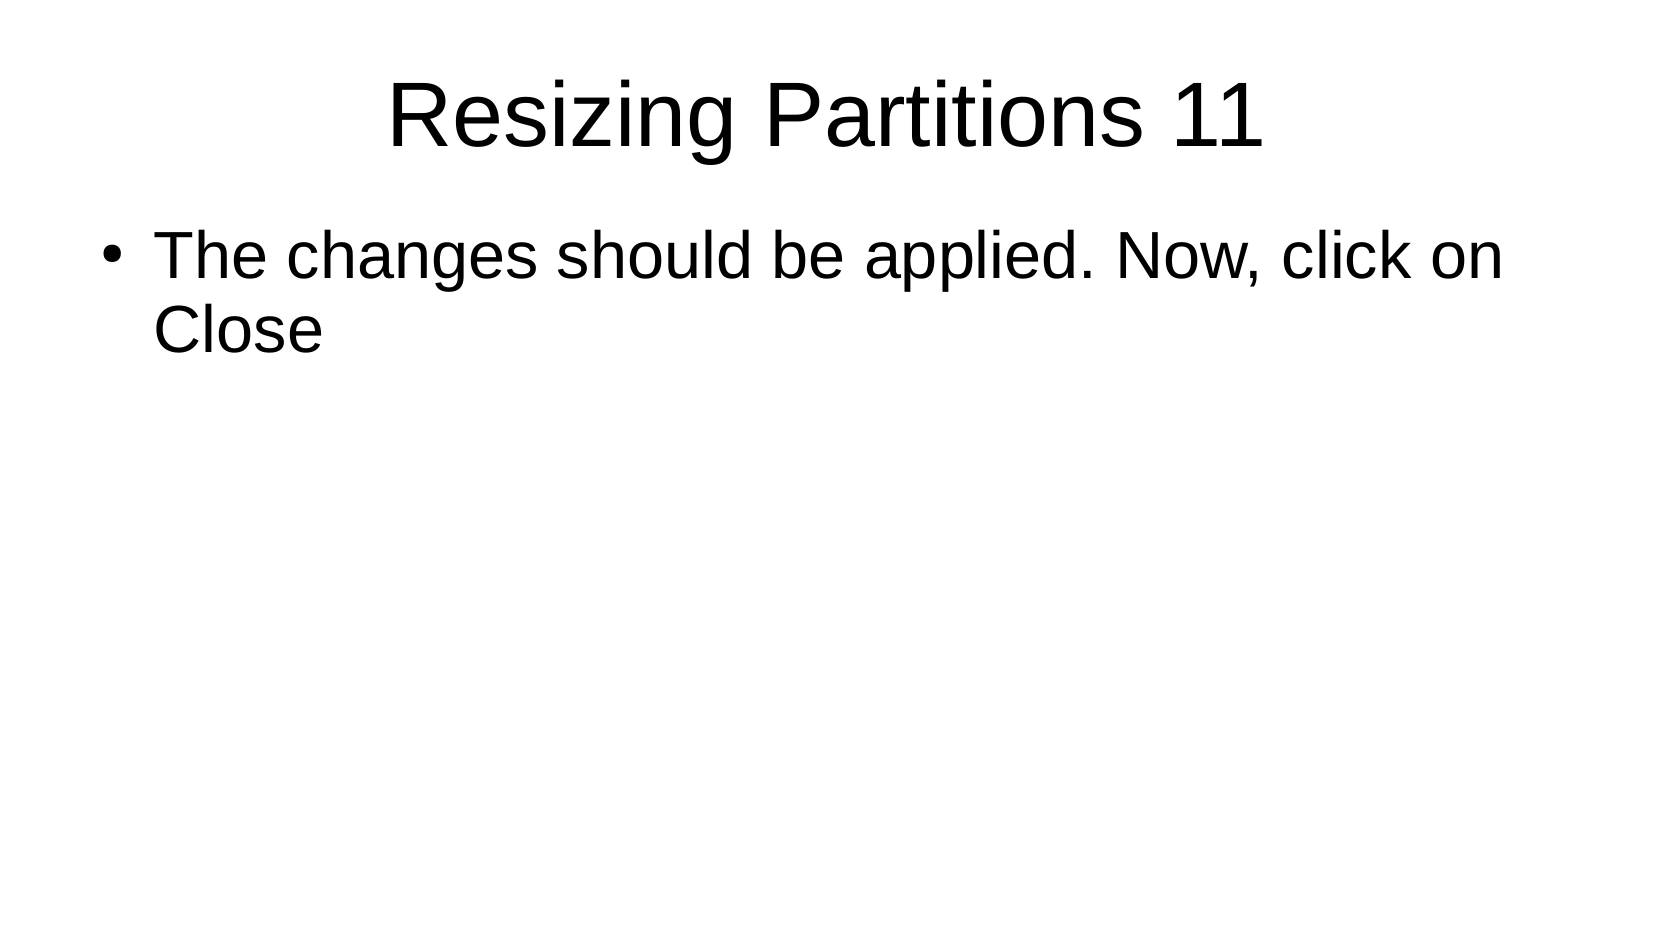

# Resizing Partitions 11
The changes should be applied. Now, click on Close